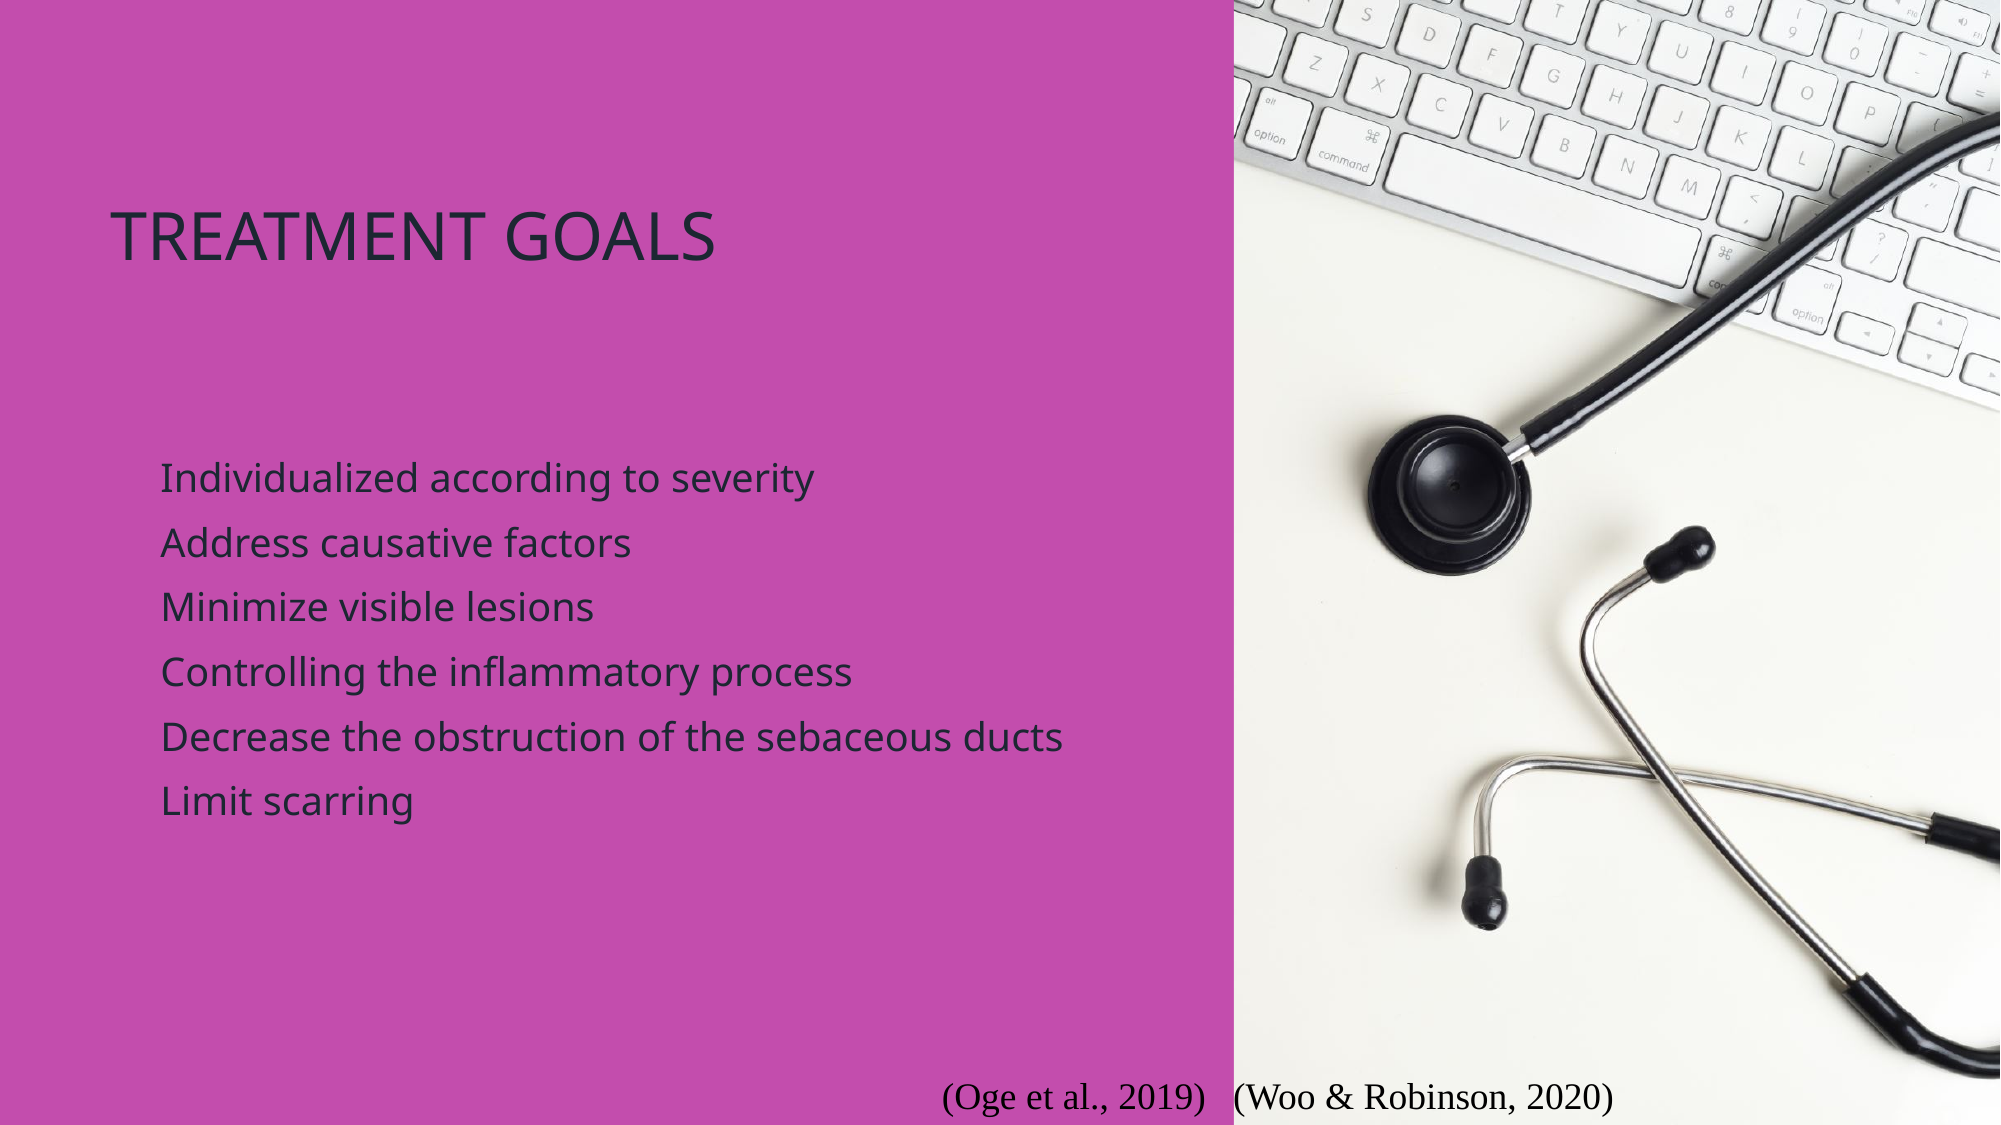

# Treatment Goals
Individualized according to severity
Address causative factors
Minimize visible lesions
Controlling the inflammatory process
Decrease the obstruction of the sebaceous ducts
Limit scarring
(Oge et al., 2019)
(Woo & Robinson, 2020)